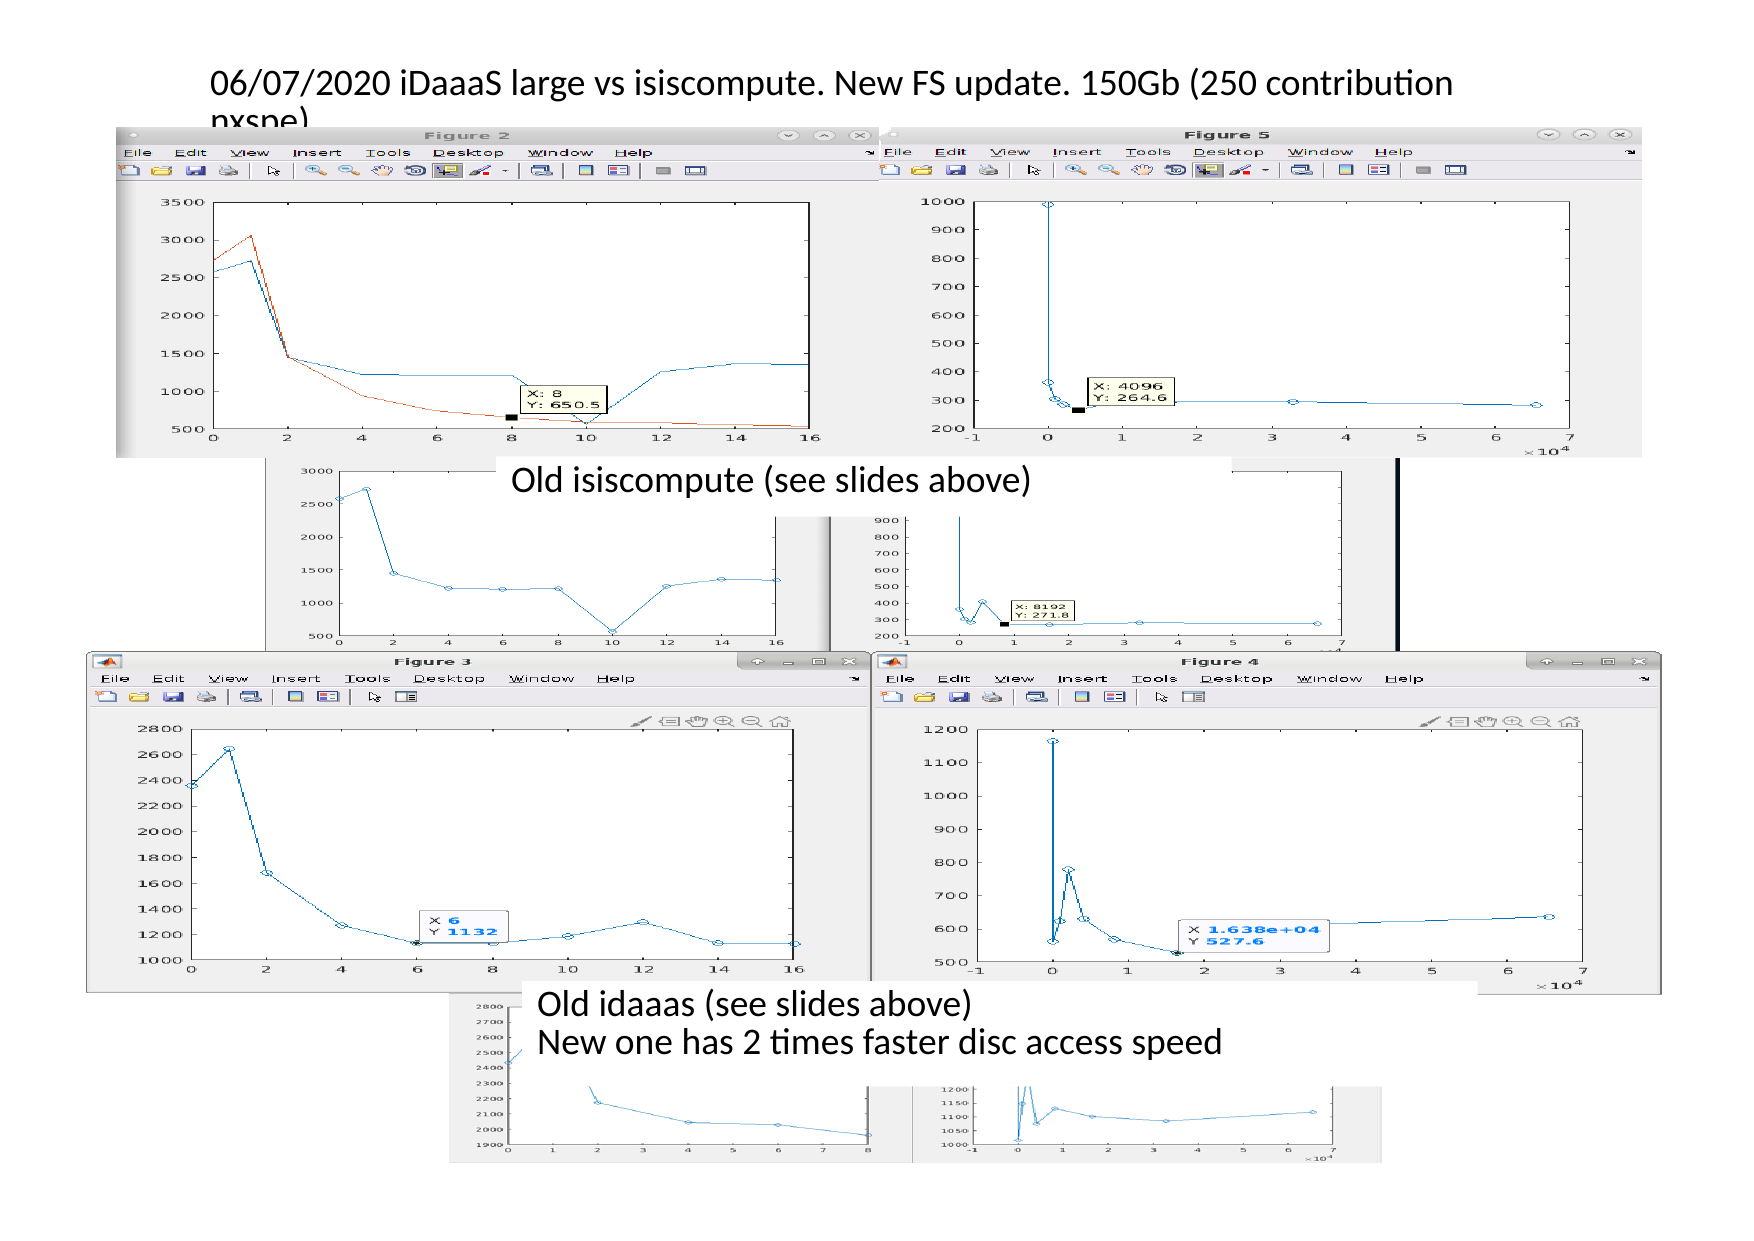

06/07/2020 iDaaaS large vs isiscompute. New FS update. 150Gb (250 contribution nxspe)
Old isiscompute (see slides above)
Old idaaas (see slides above)
New one has 2 times faster disc access speed